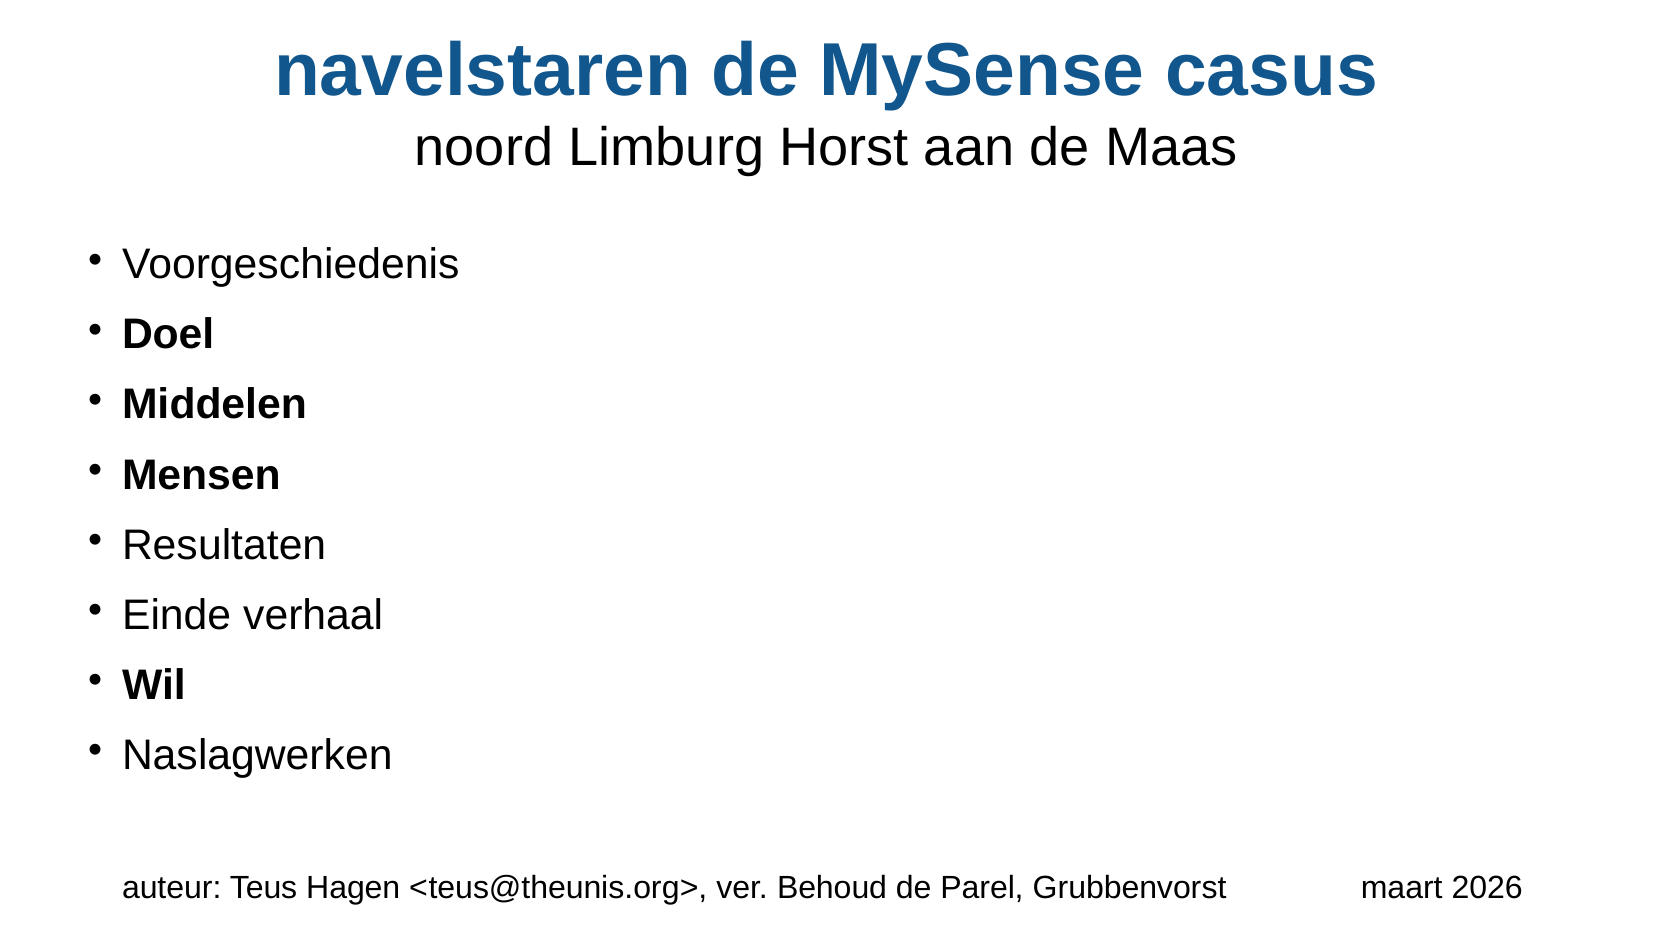

# navelstaren de MySense casus noord Limburg Horst aan de Maas
Voorgeschiedenis
Doel
Middelen
Mensen
Resultaten
Einde verhaal
Wil
Naslagwerken
auteur: Teus Hagen <teus@theunis.org>, ver. Behoud de Parel, Grubbenvorst maart 2026